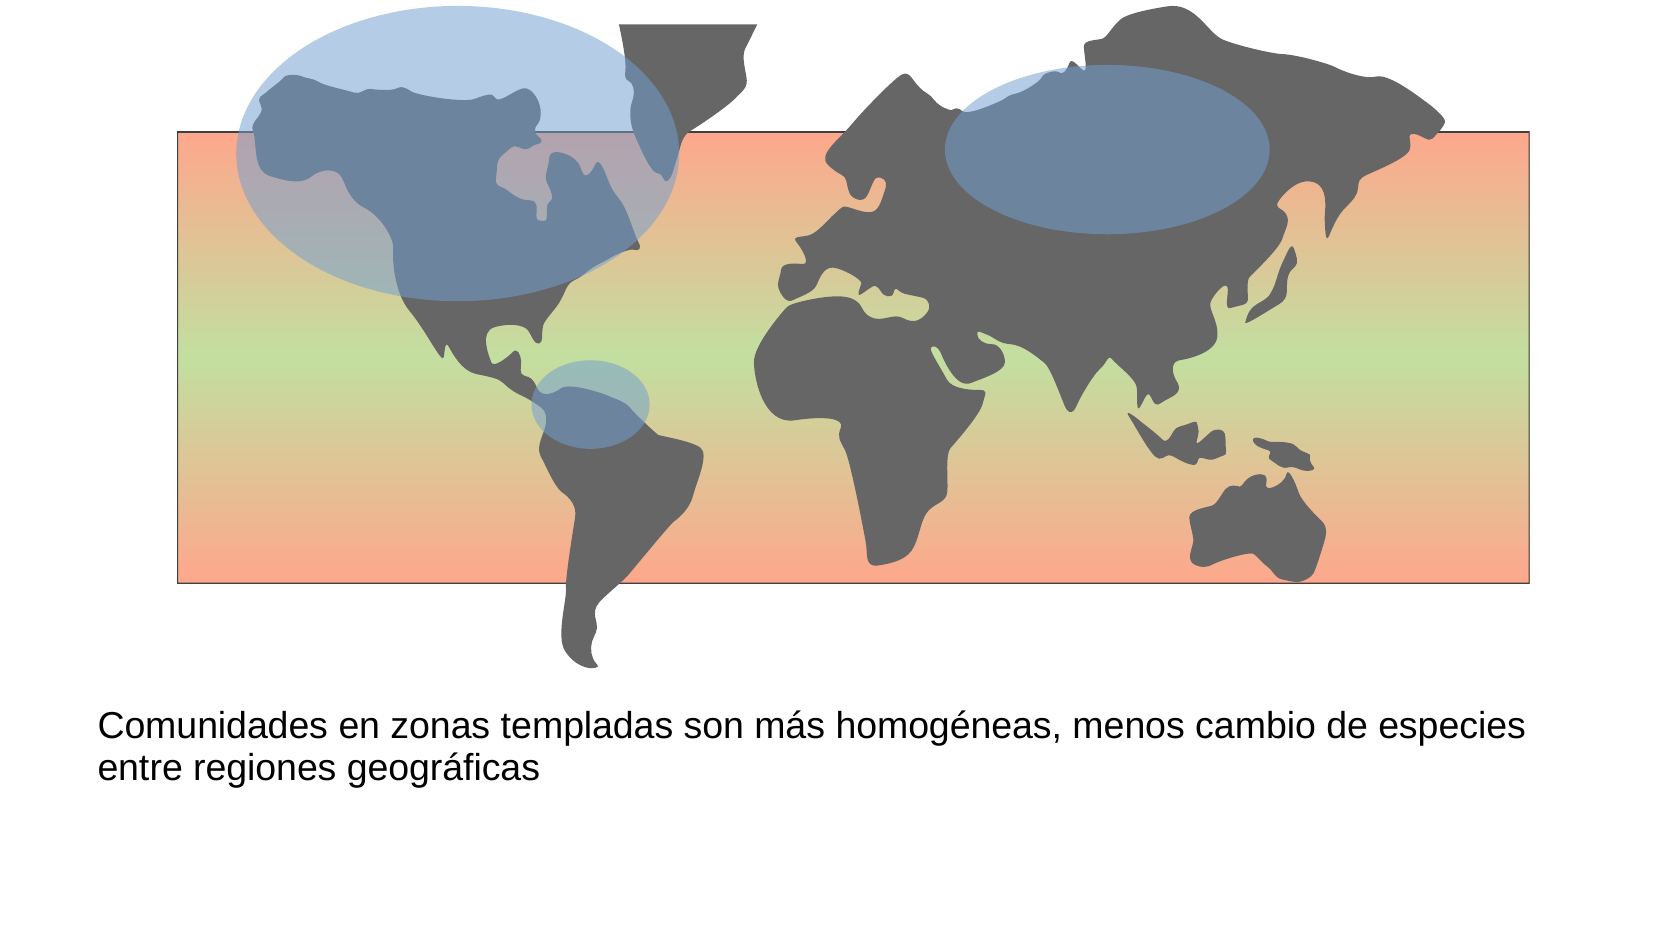

Comunidades en zonas templadas son más homogéneas, menos cambio de especies entre regiones geográficas